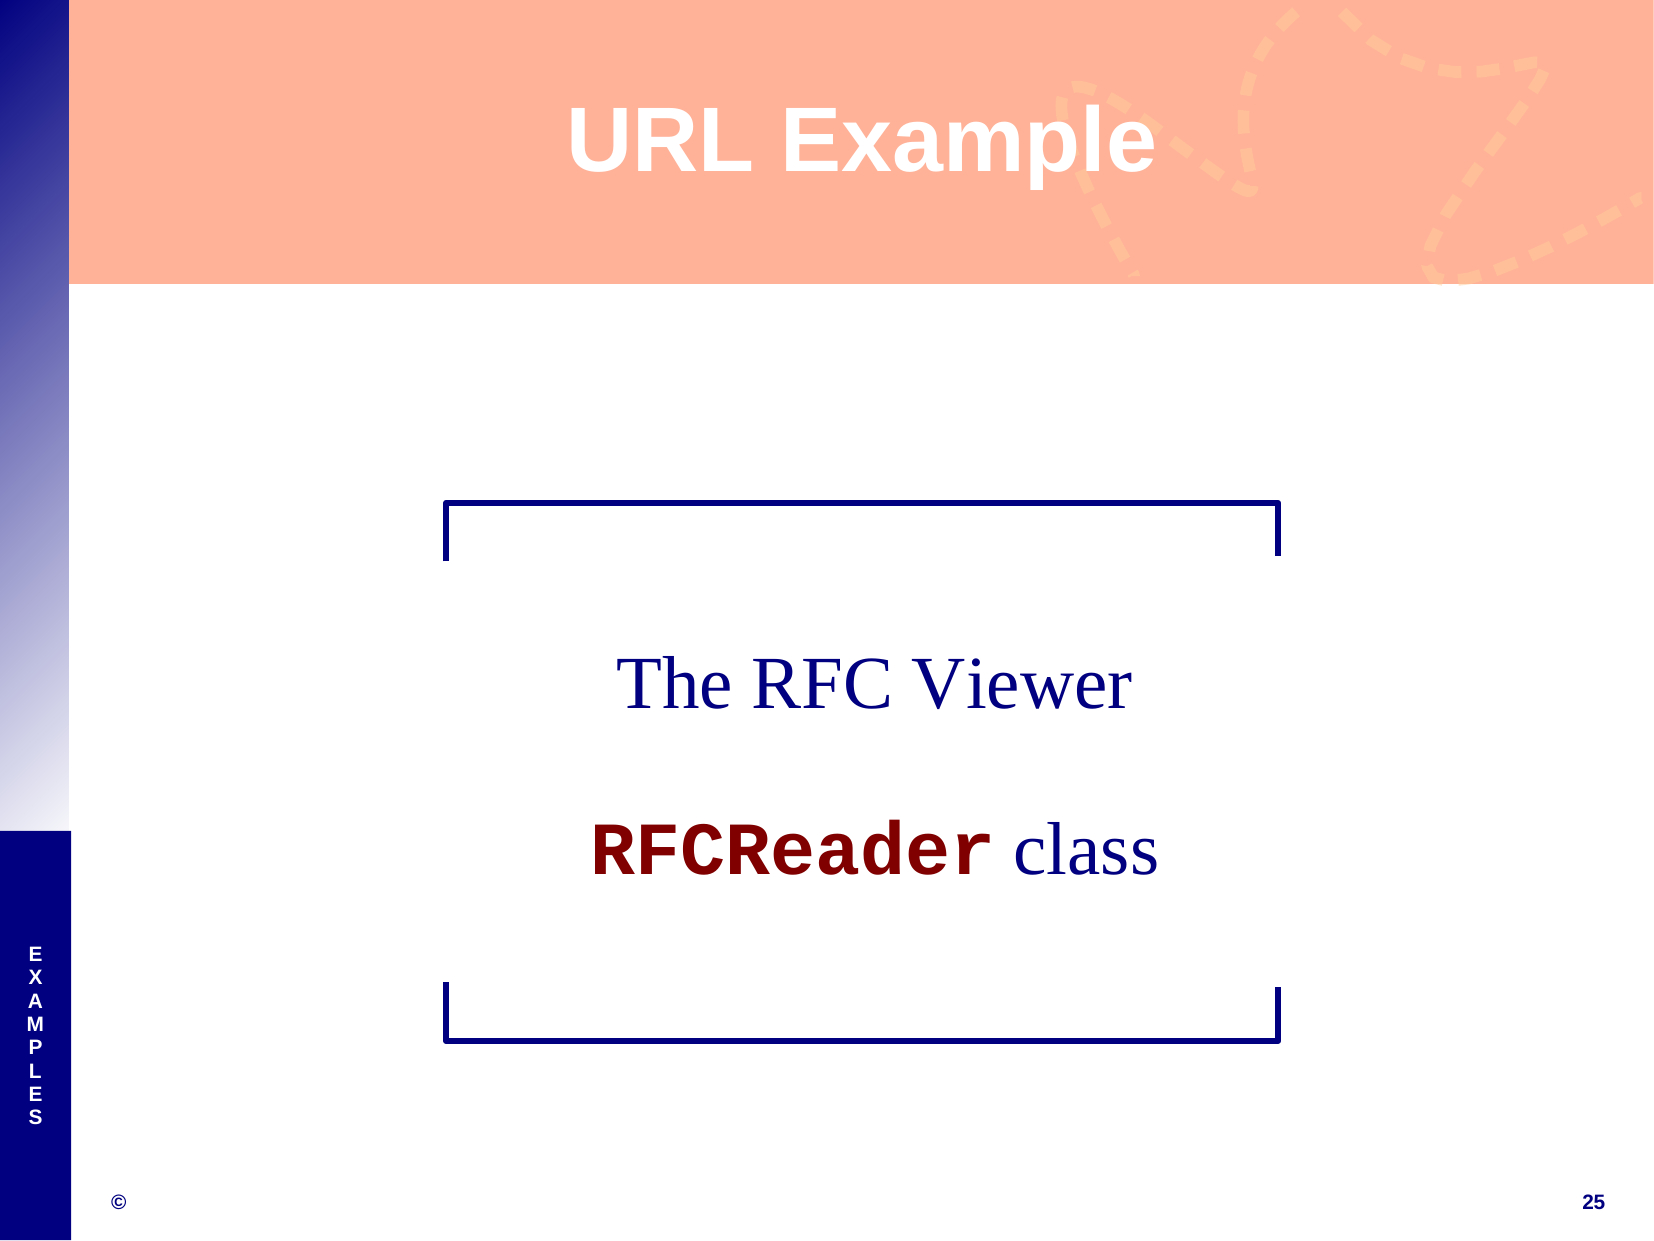

# URL Example
The RFC Viewer
RFCReader class
E
X
A
M
P
L
E
S